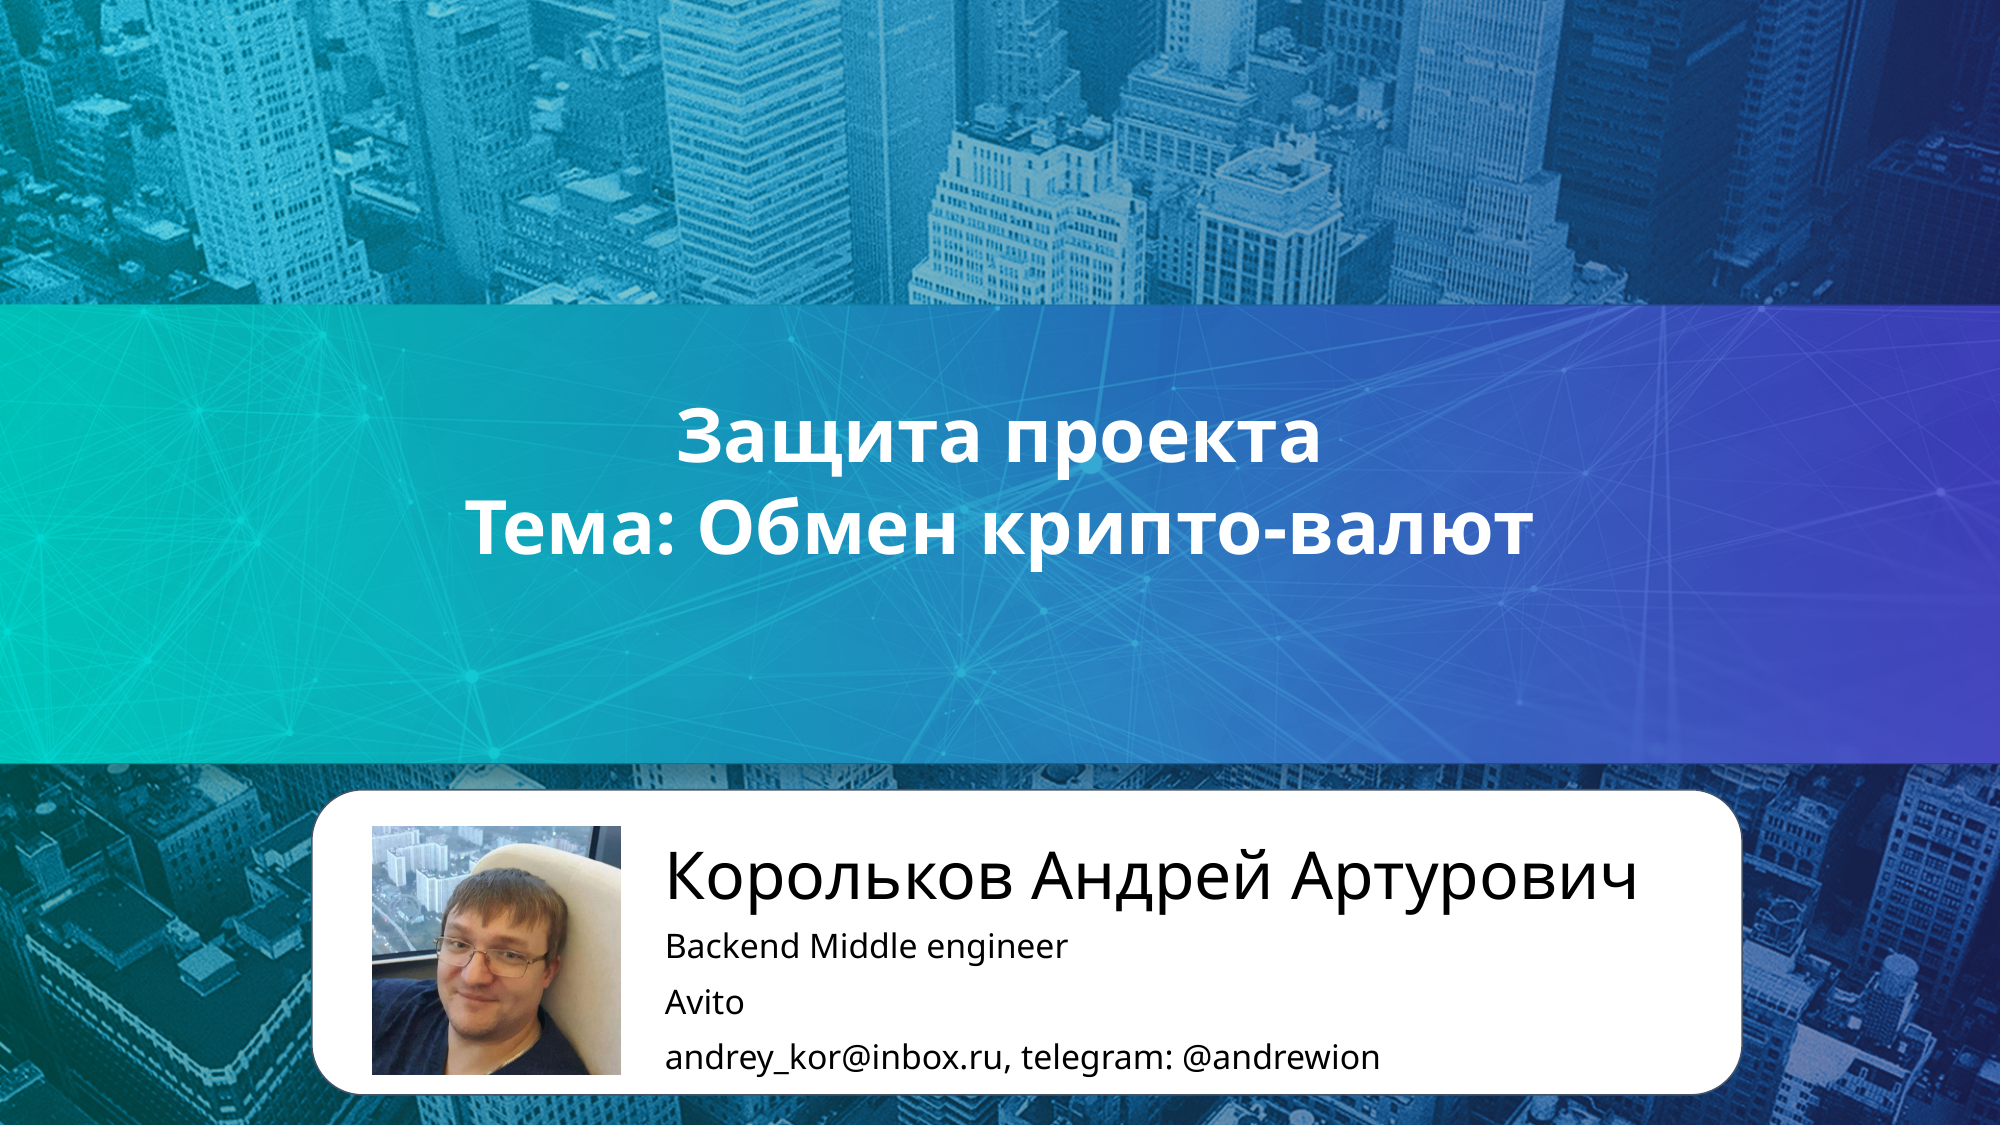

# Защита проекта
Тема: Обмен крипто-валют
Корольков Андрей Артурович
Backend Middle engineer
Avito
andrey_kor@inbox.ru, telegram: @andrewion